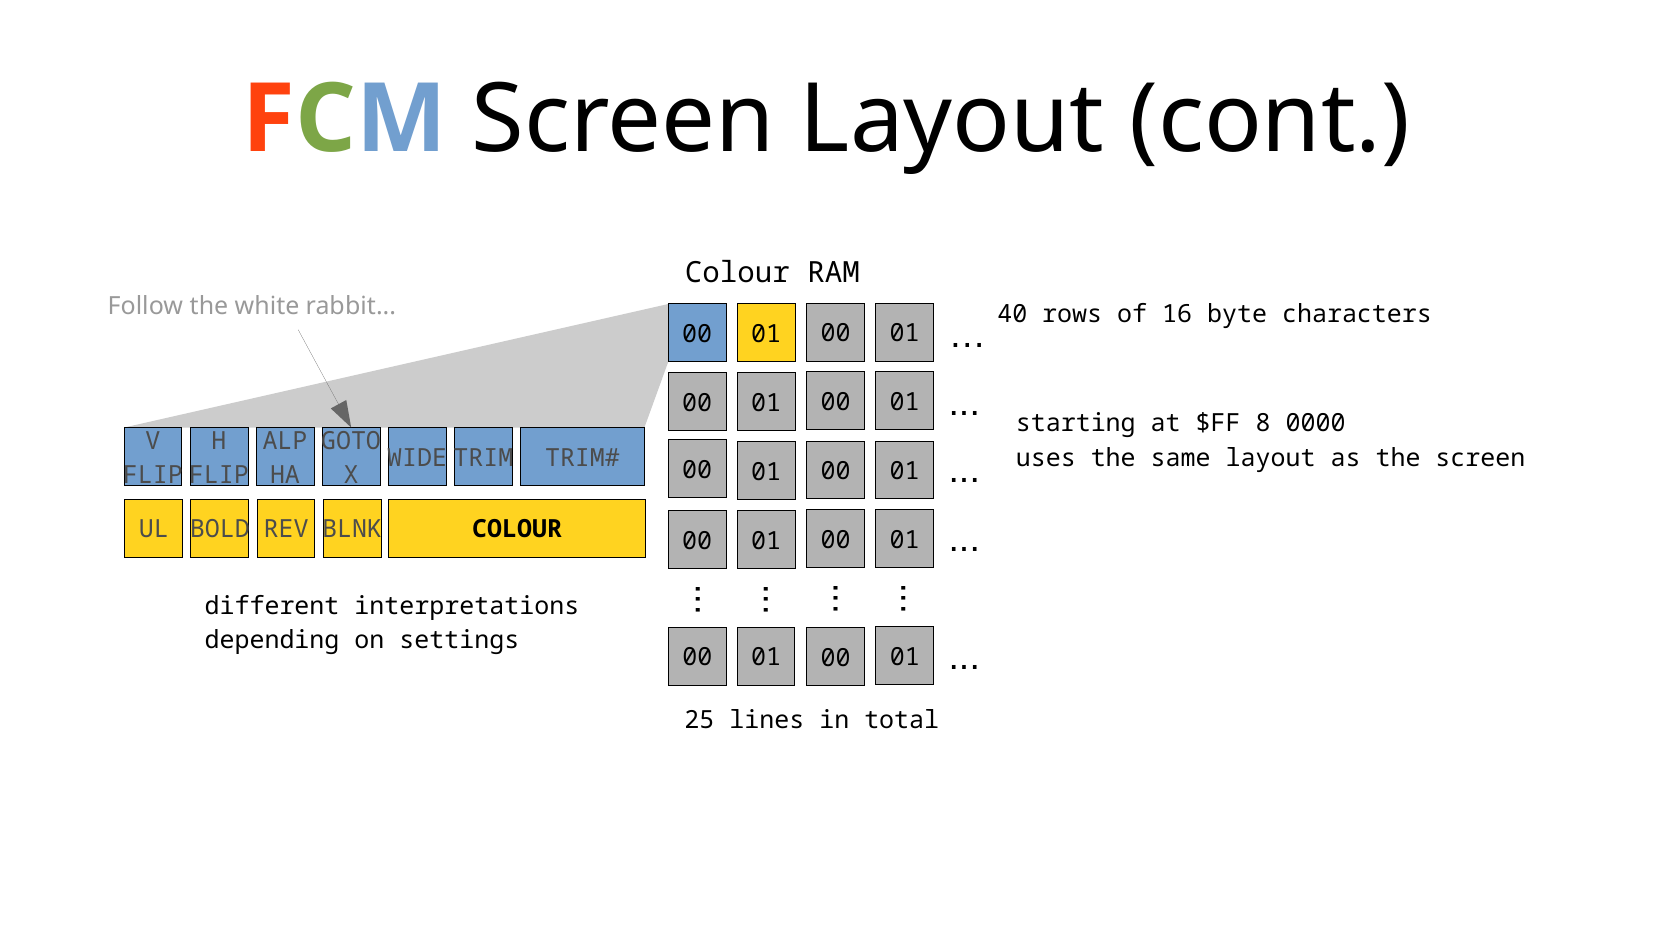

# FCM Screen Layout (cont.)
Colour RAM
Follow the white rabbit...
40 rows of 16 byte characters
00
01
00
01
…
00
01
00
01
...
starting at $FF 8 0000
uses the same layout as the screen
V
FLIP
H
FLIP
ALP
HA
GOTO
X
WIDE
TRIM
TRIM#
00
00
01
...
01
UL
BOLD
REV
BLNK
COLOUR
00
01
...
00
01
...
...
...
...
different interpretations
depending on settings
01
00
01
00
...
25 lines in total